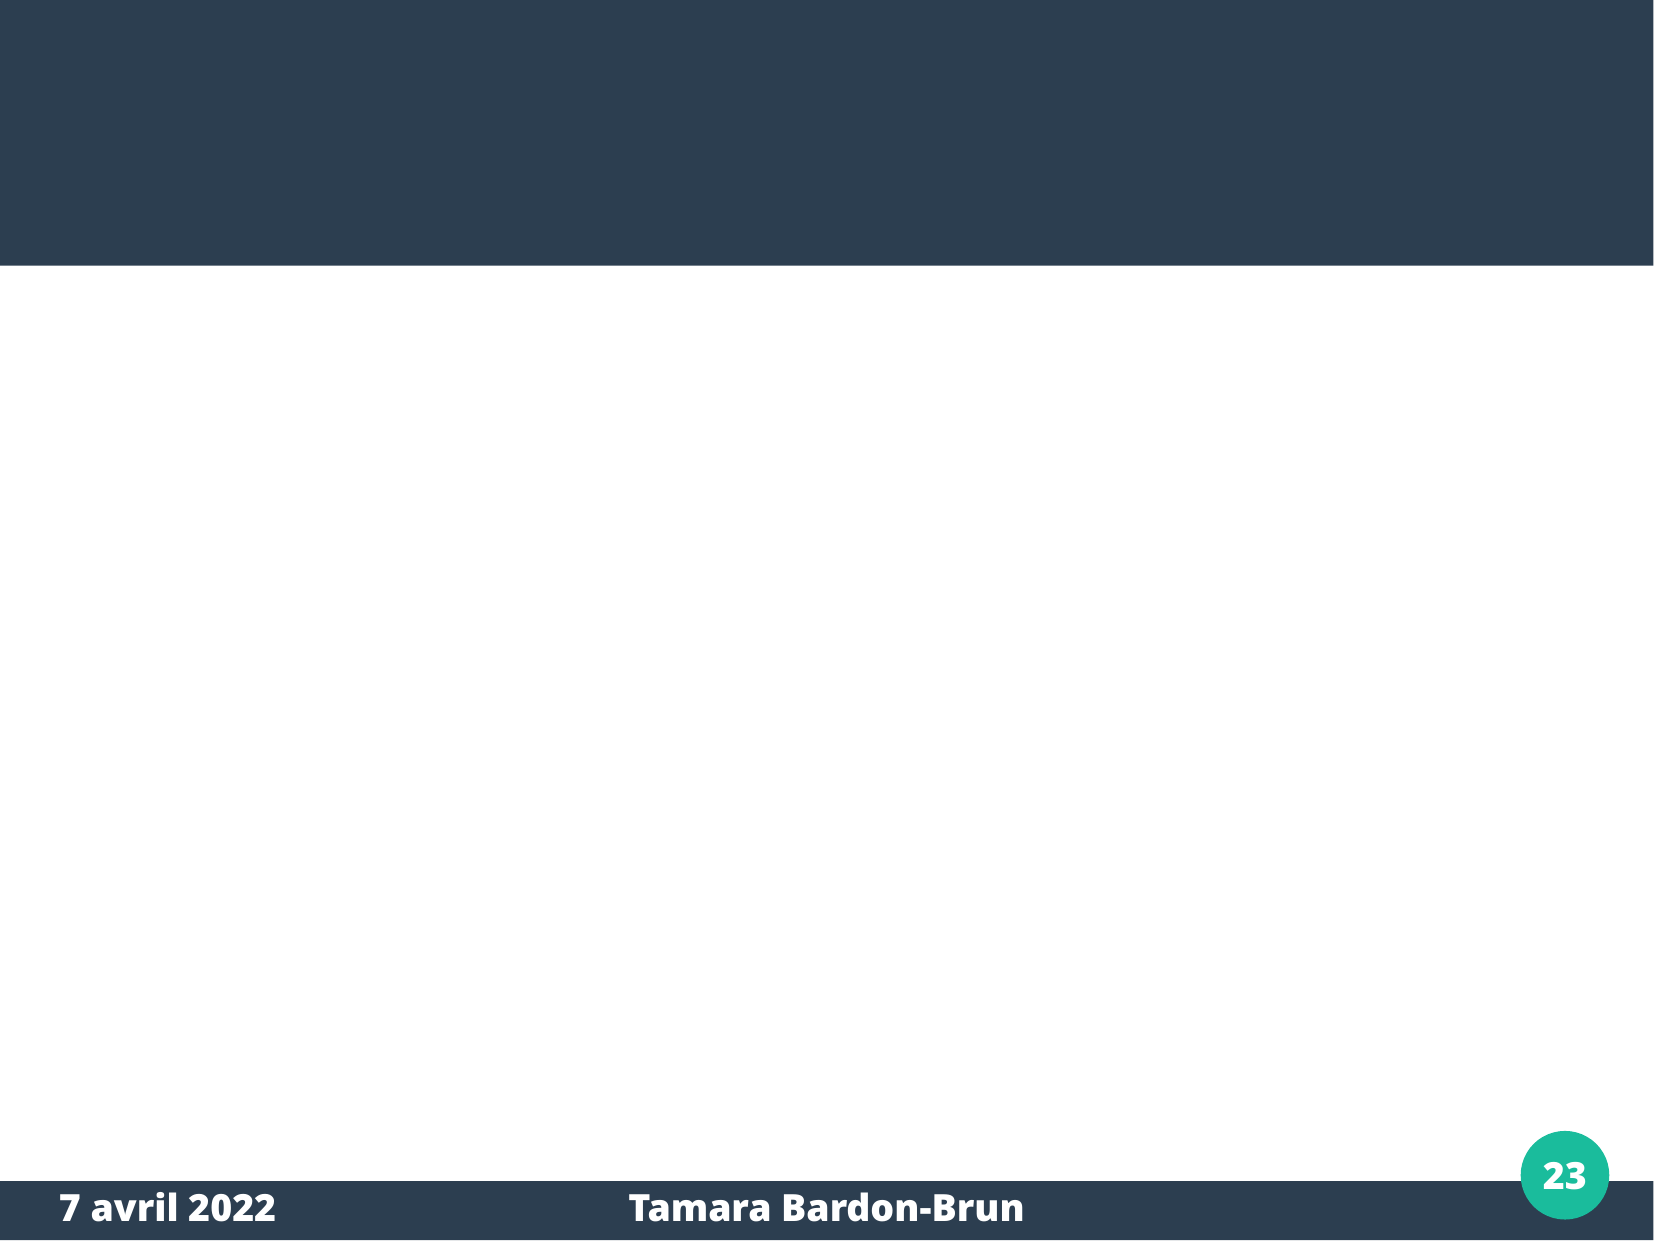

#
23
7 avril 2022
Tamara Bardon-Brun